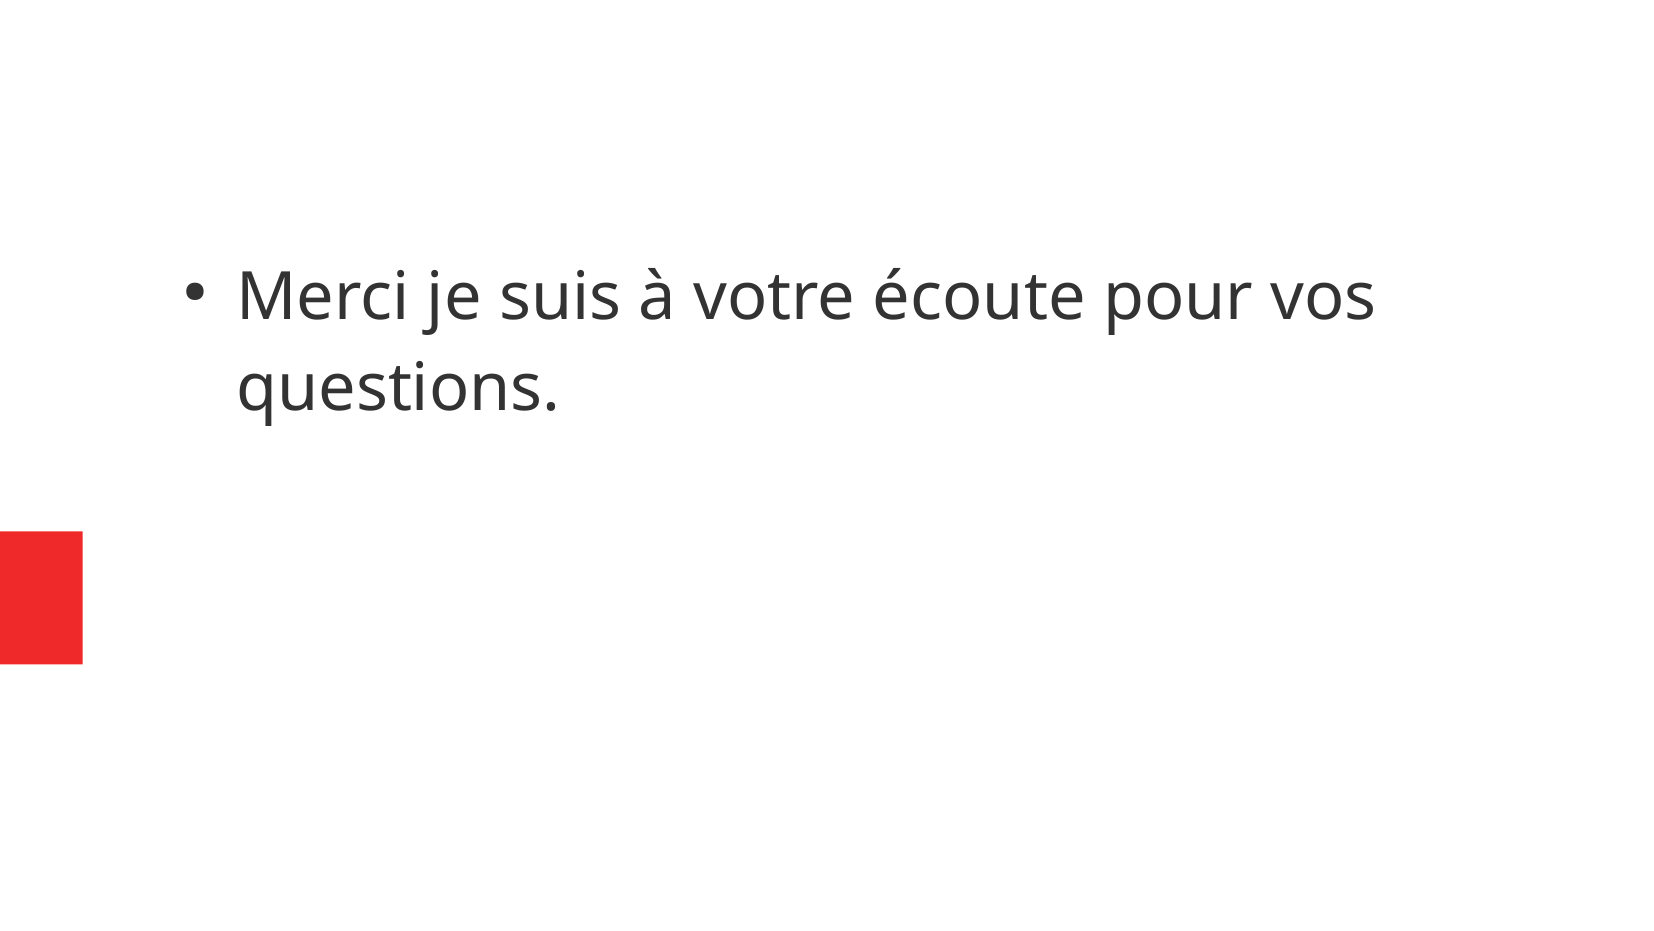

# Merci je suis à votre écoute pour vos questions.